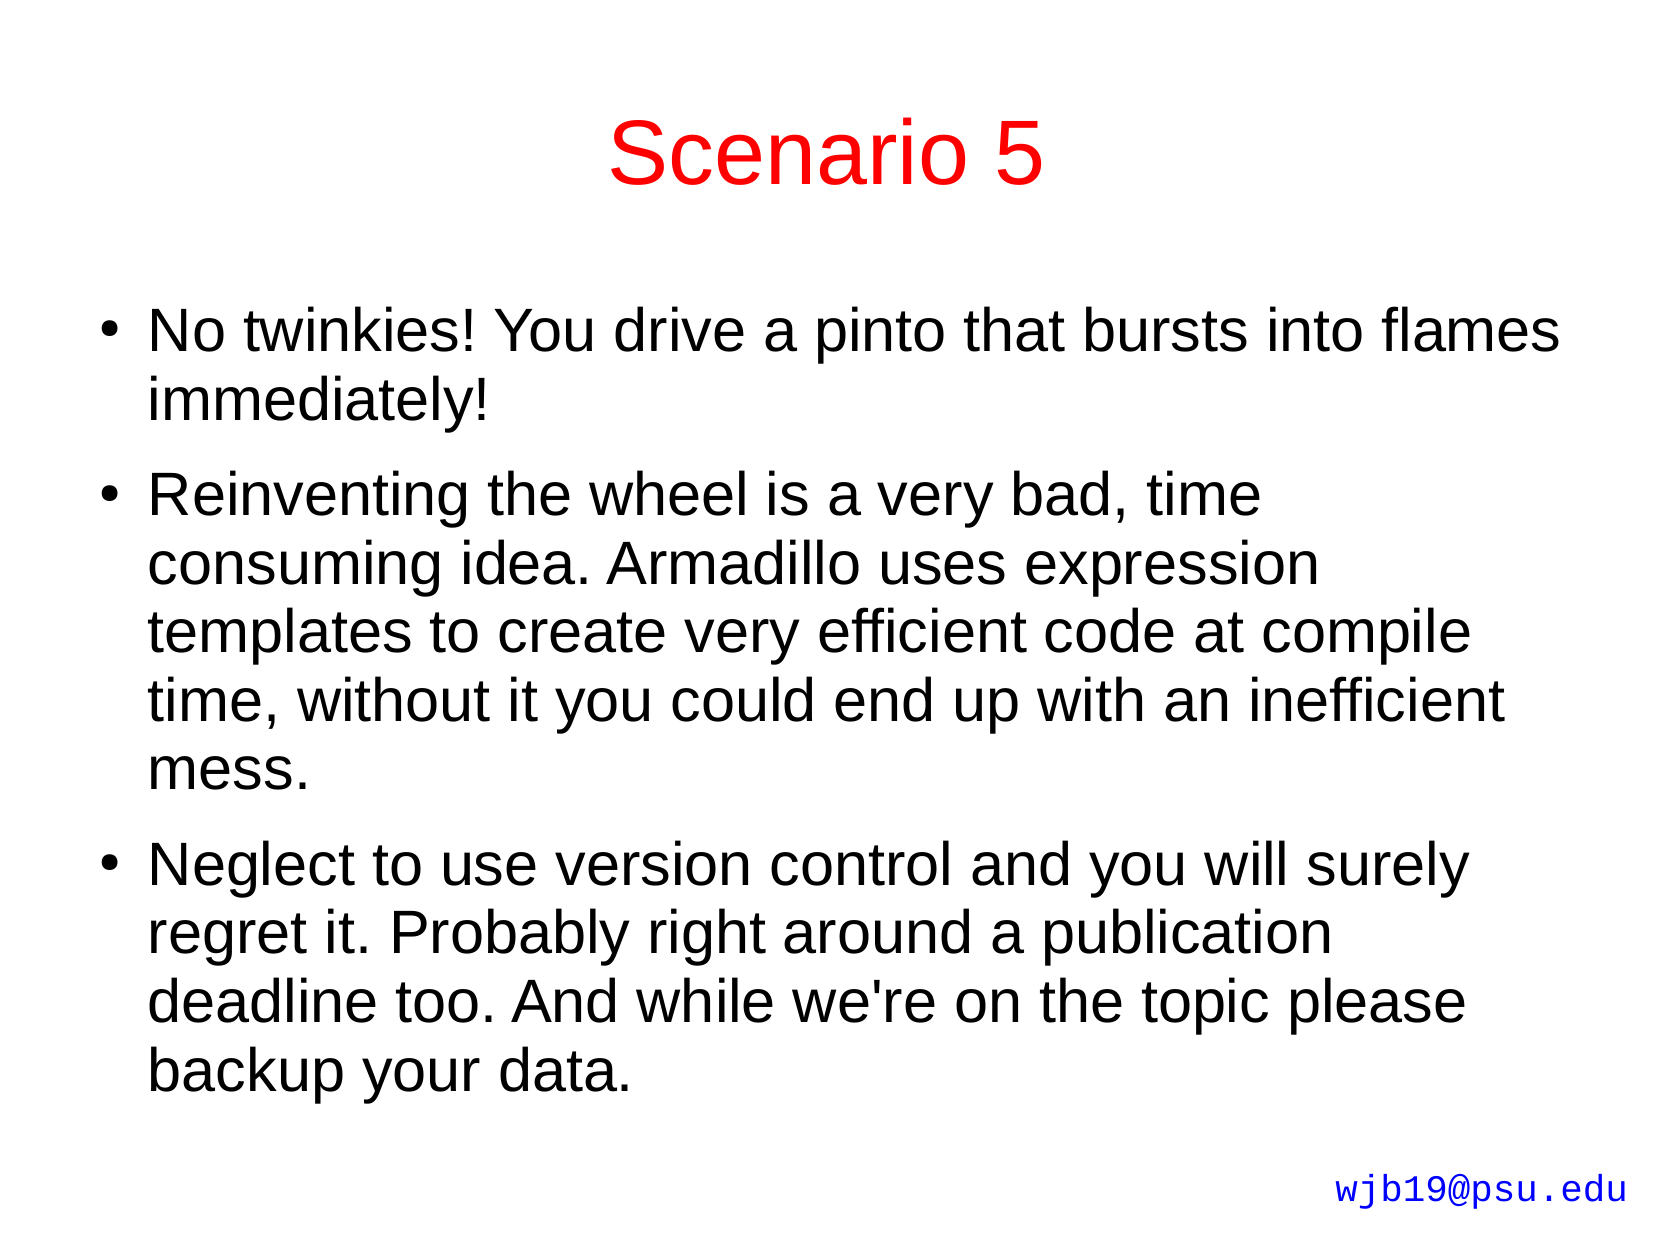

# Scenario 5
No twinkies! You drive a pinto that bursts into flames immediately!
Reinventing the wheel is a very bad, time consuming idea. Armadillo uses expression templates to create very efficient code at compile time, without it you could end up with an inefficient mess.
Neglect to use version control and you will surely regret it. Probably right around a publication deadline too. And while we're on the topic please backup your data.
wjb19@psu.edu